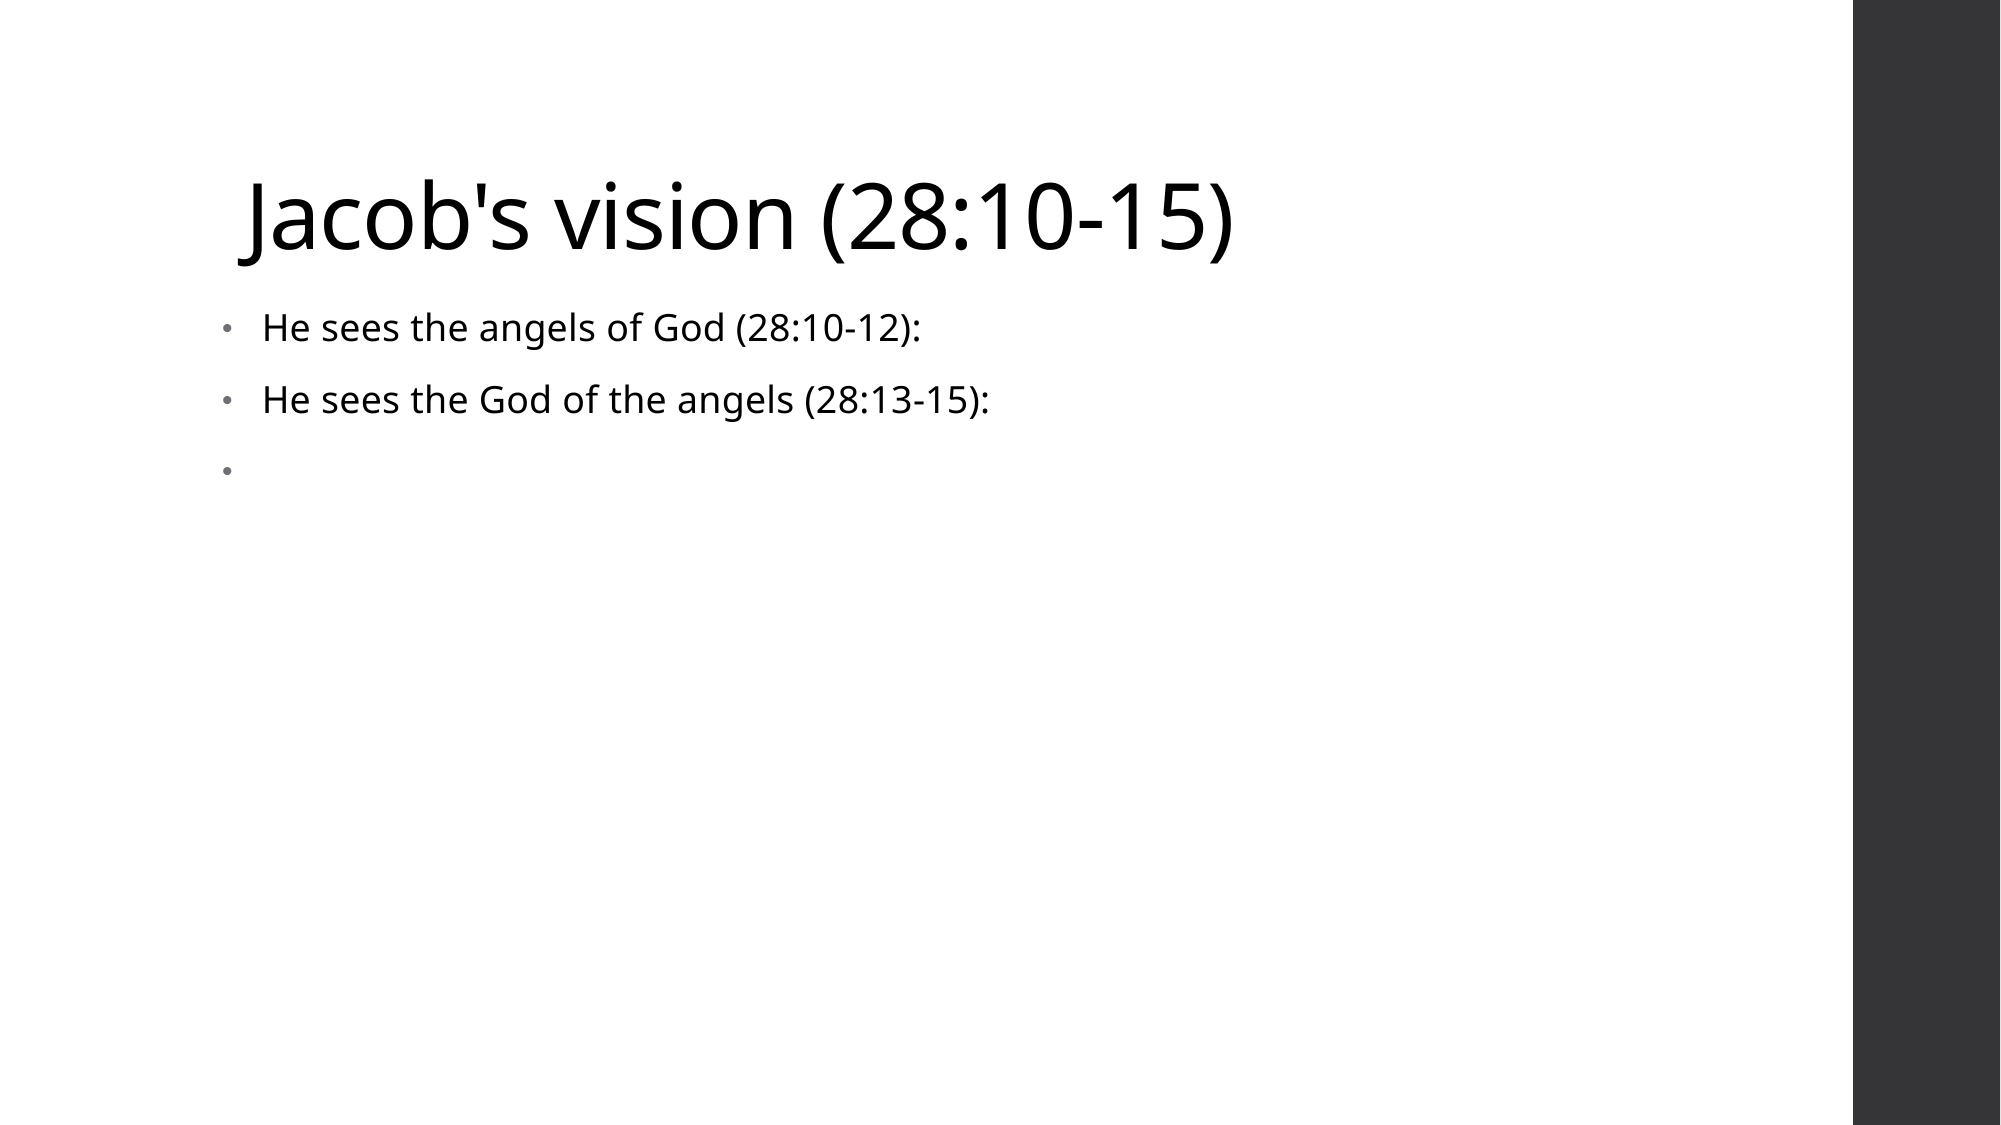

# Jacob's vision (28:10-15)
 He sees the angels of God (28:10-12):
 He sees the God of the angels (28:13-15):